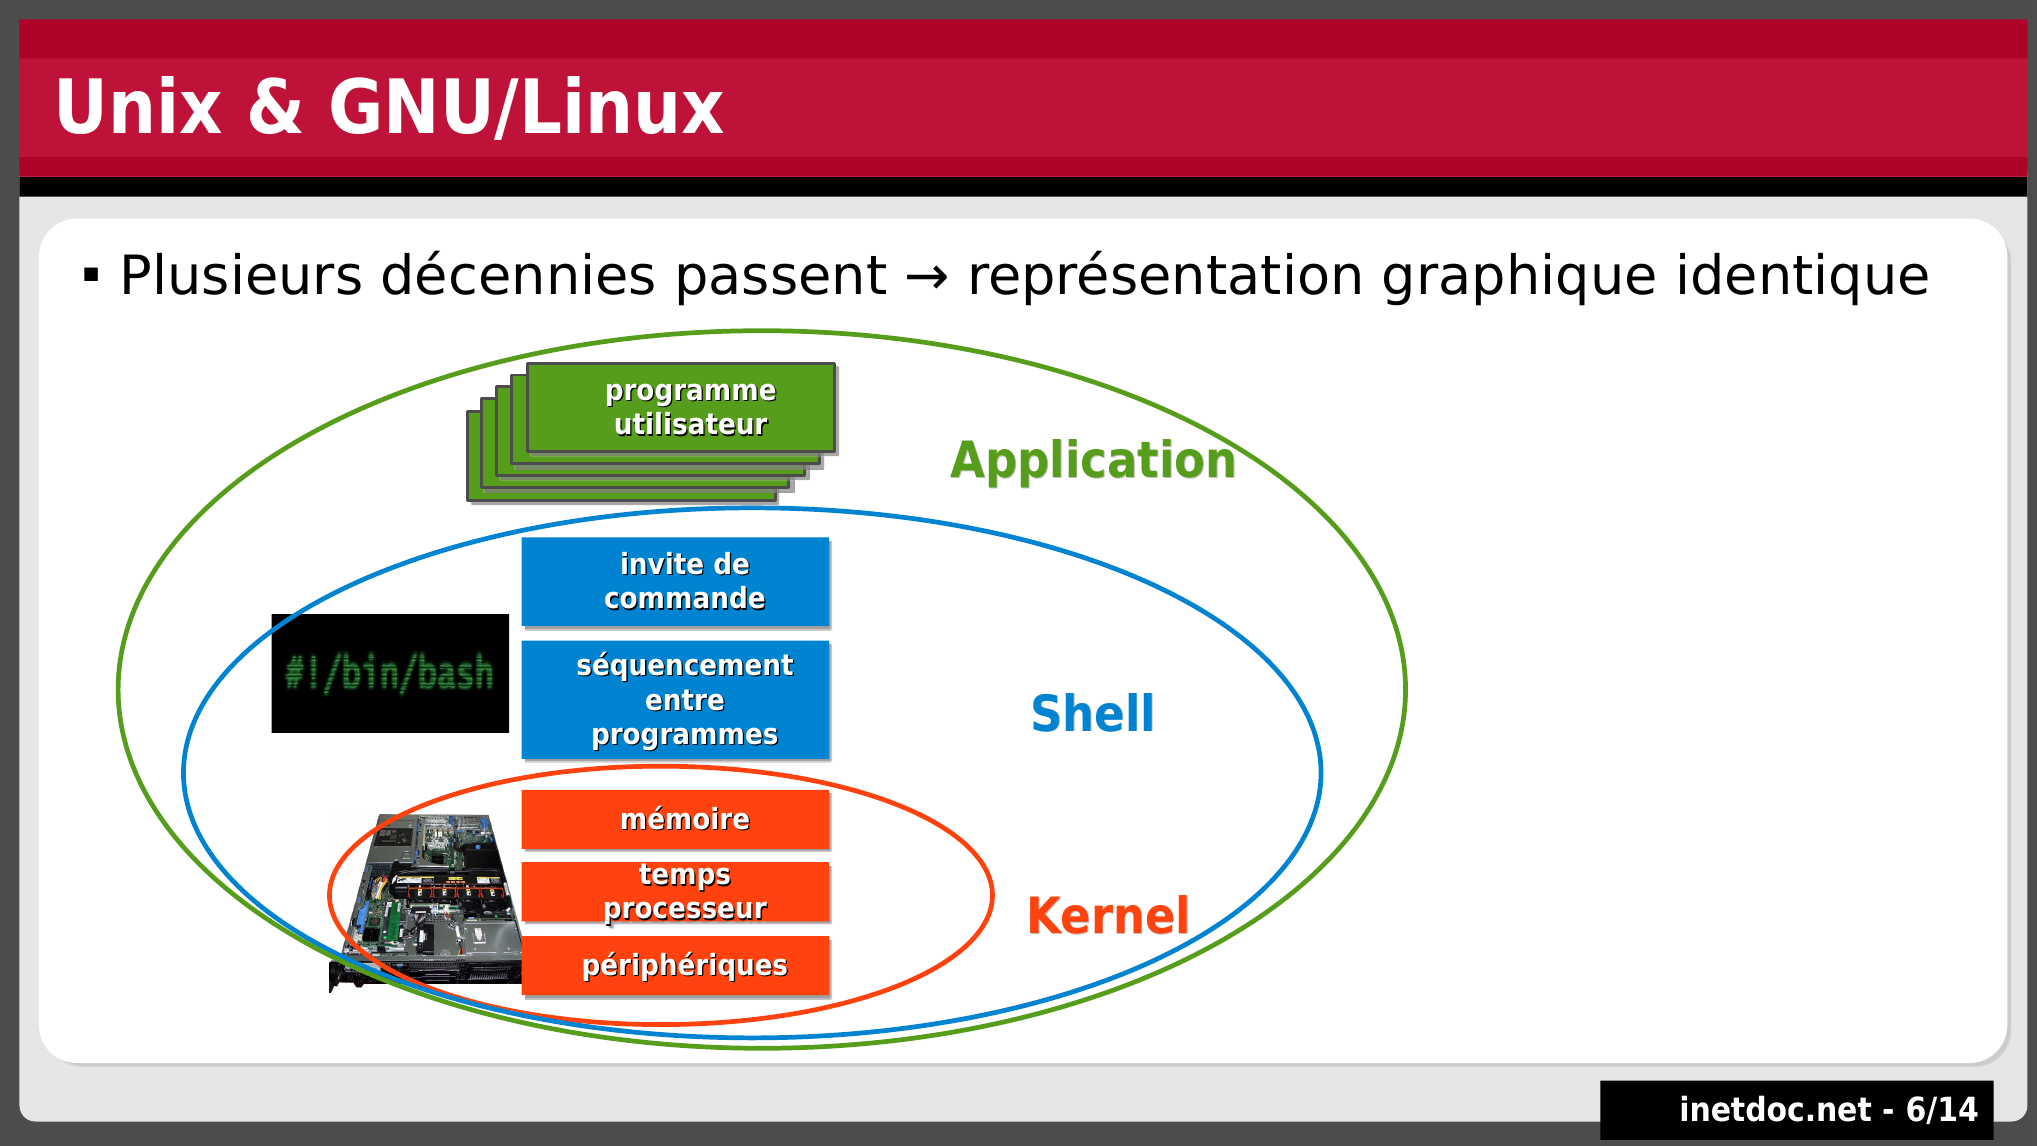

Unix & GNU/Linux
Plusieurs décennies passent → représentation graphique identique
programme
utilisateur
programme
utilisateur
programme
utilisateur
Application
programme
utilisateur
programme
utilisateur
invite de
commande
séquencement
entre
programmes
Shell
mémoire
Kernel
temps
processeur
périphériques
inetdoc.net - /14